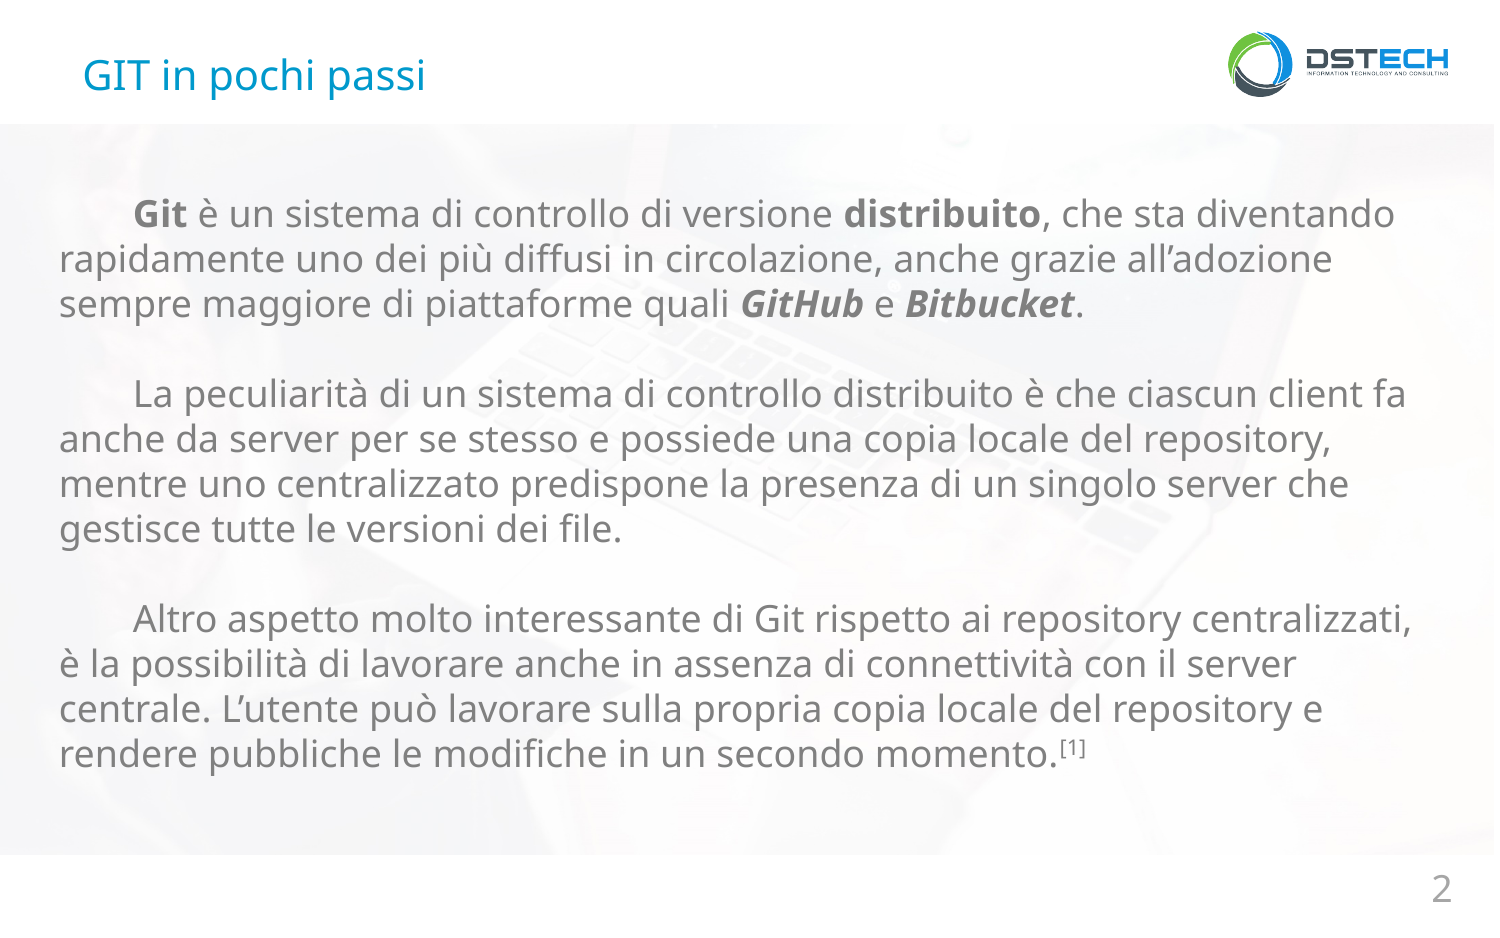

GIT in pochi passi
	Git è un sistema di controllo di versione distribuito, che sta diventando rapidamente uno dei più diffusi in circolazione, anche grazie all’adozione sempre maggiore di piattaforme quali GitHub e Bitbucket.
	La peculiarità di un sistema di controllo distribuito è che ciascun client fa anche da server per se stesso e possiede una copia locale del repository, mentre uno centralizzato predispone la presenza di un singolo server che gestisce tutte le versioni dei file.
	Altro aspetto molto interessante di Git rispetto ai repository centralizzati, è la possibilità di lavorare anche in assenza di connettività con il server centrale. L’utente può lavorare sulla propria copia locale del repository e rendere pubbliche le modifiche in un secondo momento.[1]
2